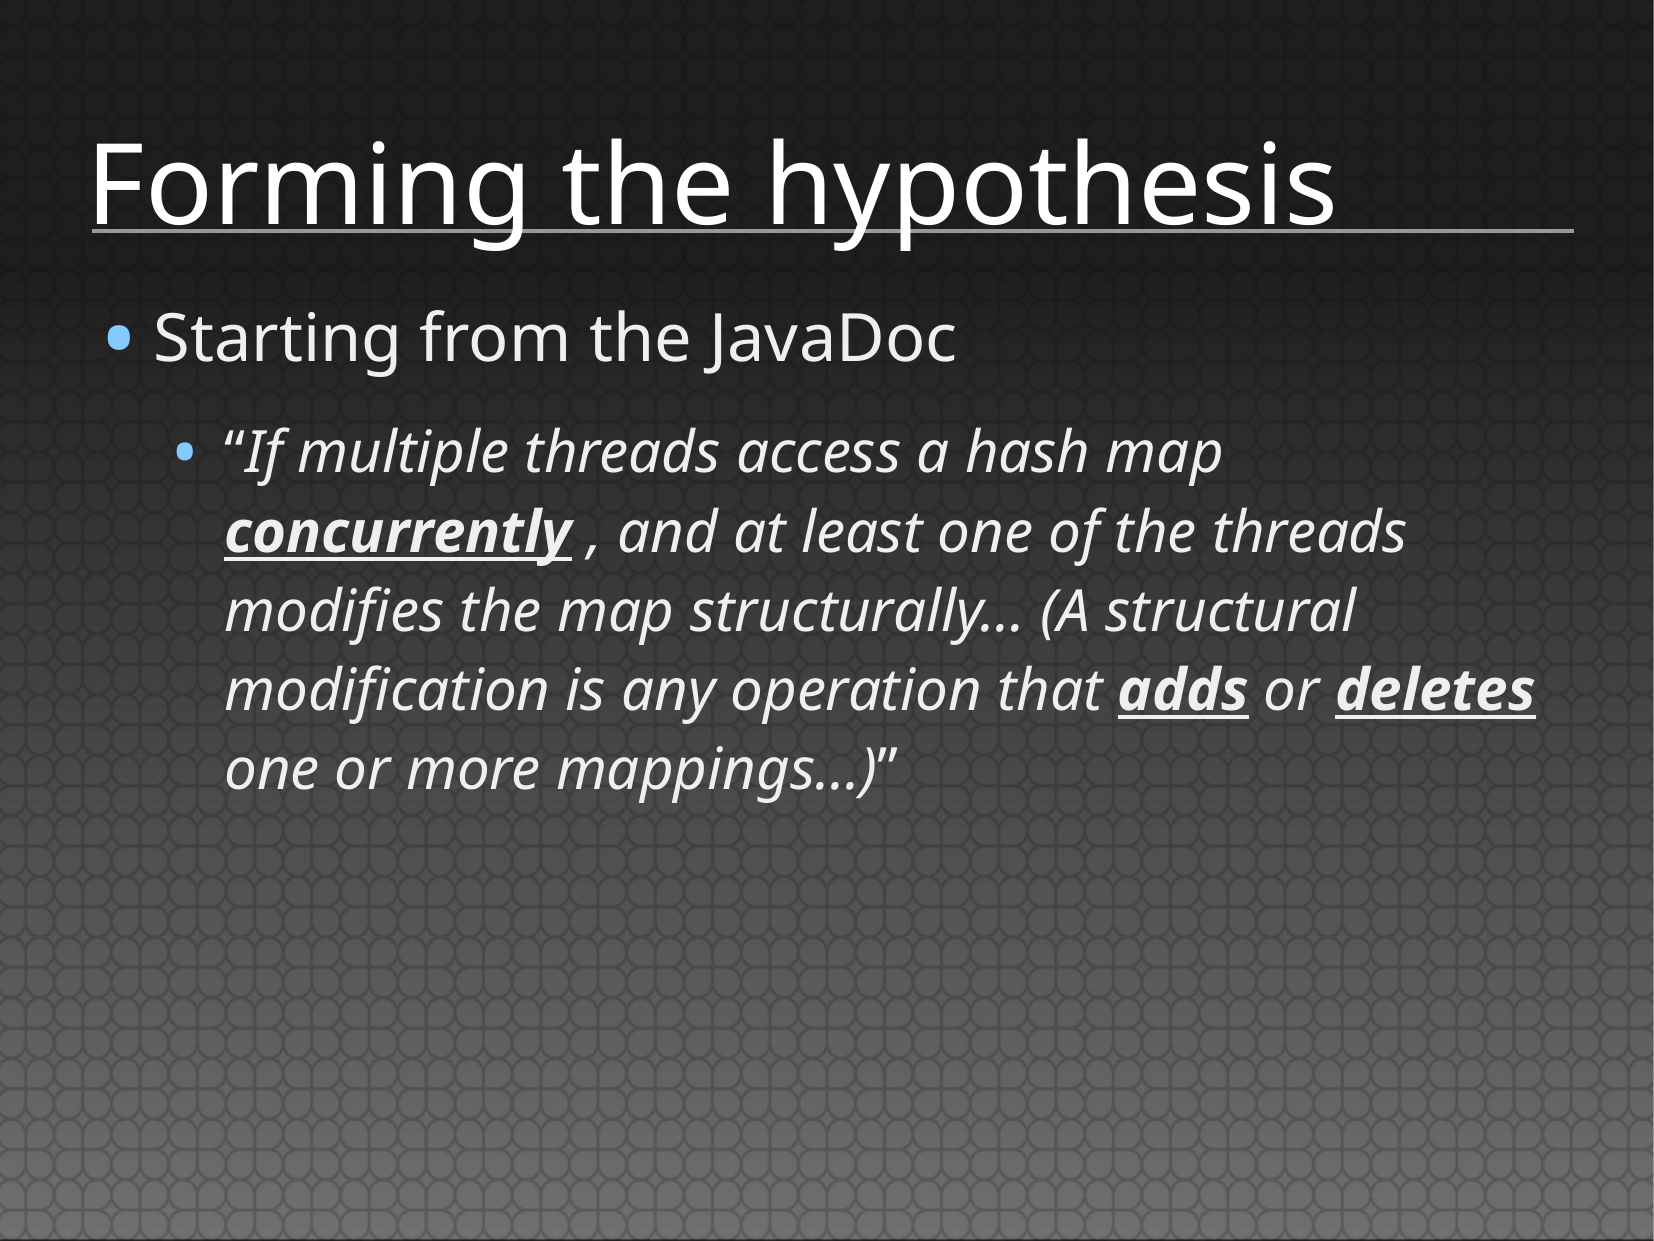

Forming the hypothesis
# Starting from the JavaDoc
“If multiple threads access a hash map concurrently , and at least one of the threads modifies the map structurally… (A structural modification is any operation that adds or deletes one or more mappings...)”